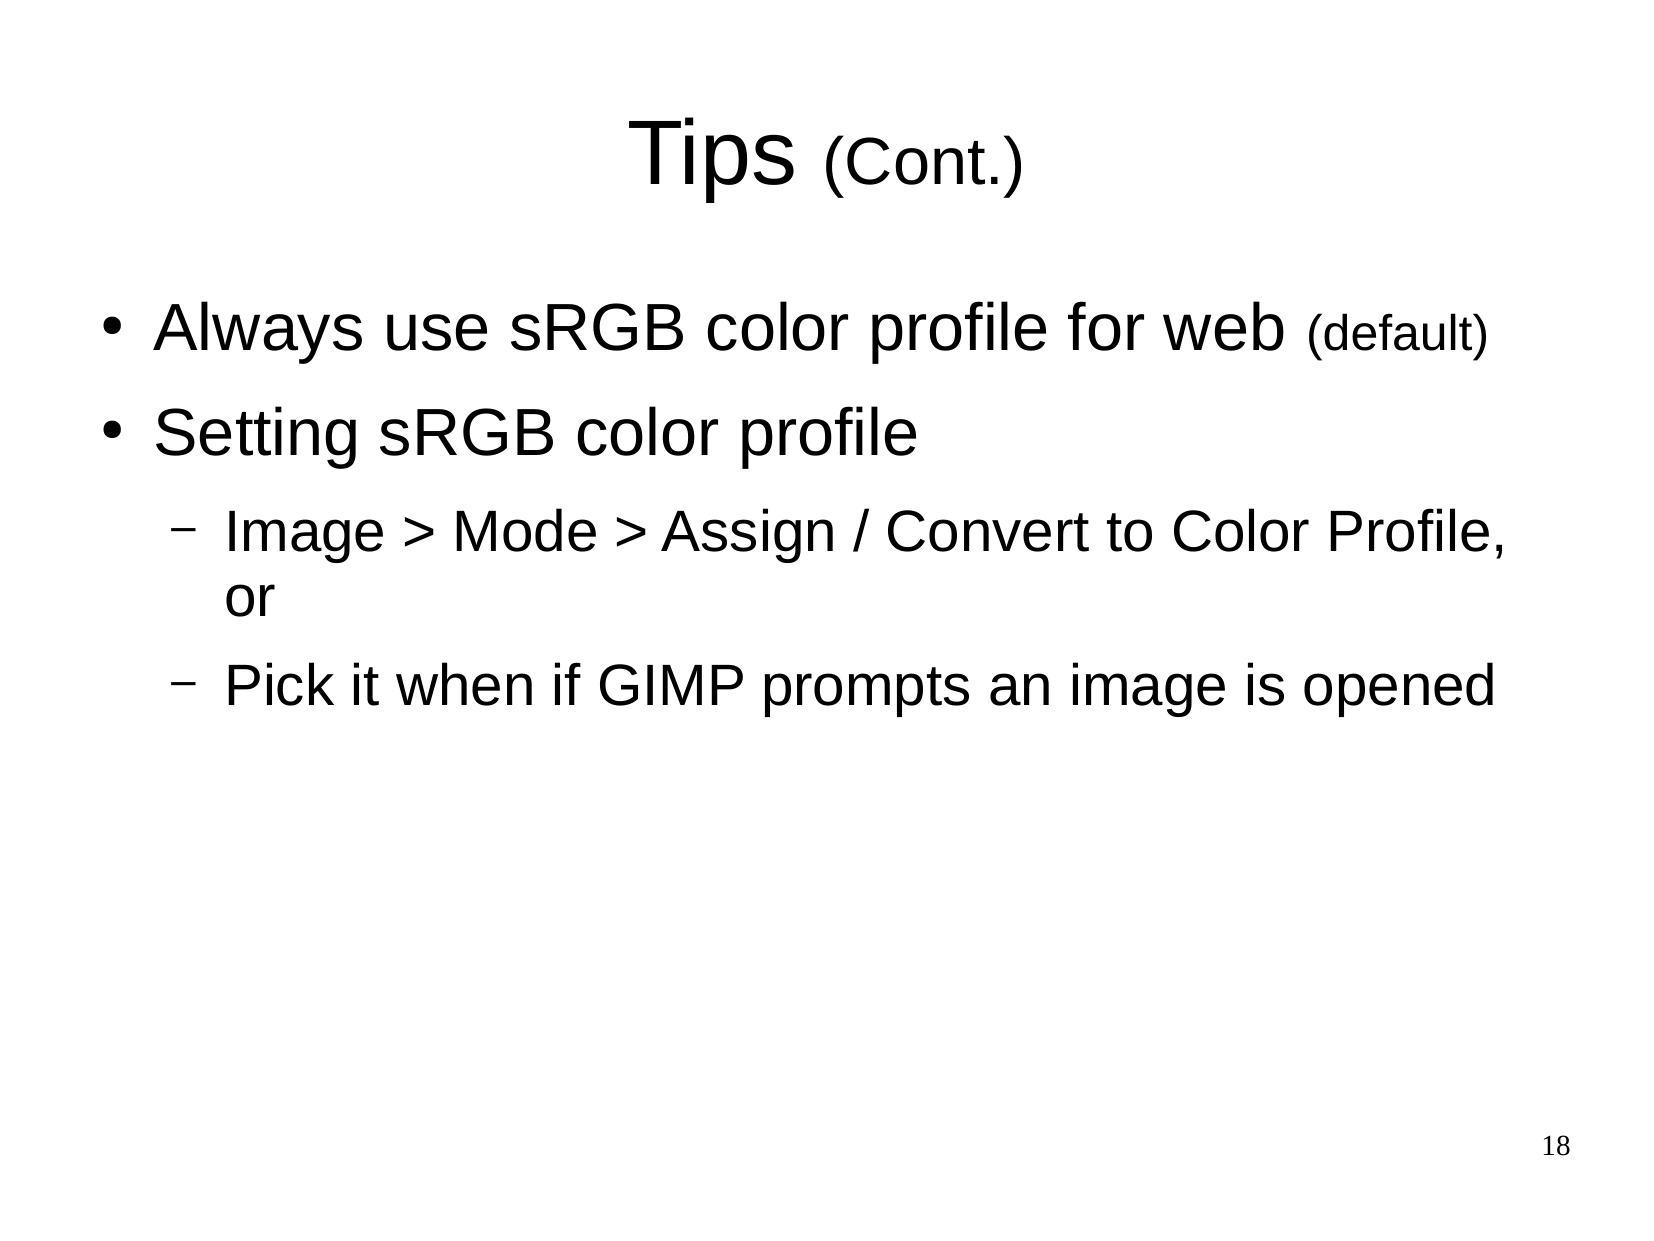

# Tips (Cont.)
Always use sRGB color profile for web (default)
Setting sRGB color profile
Image > Mode > Assign / Convert to Color Profile, or
Pick it when if GIMP prompts an image is opened
18